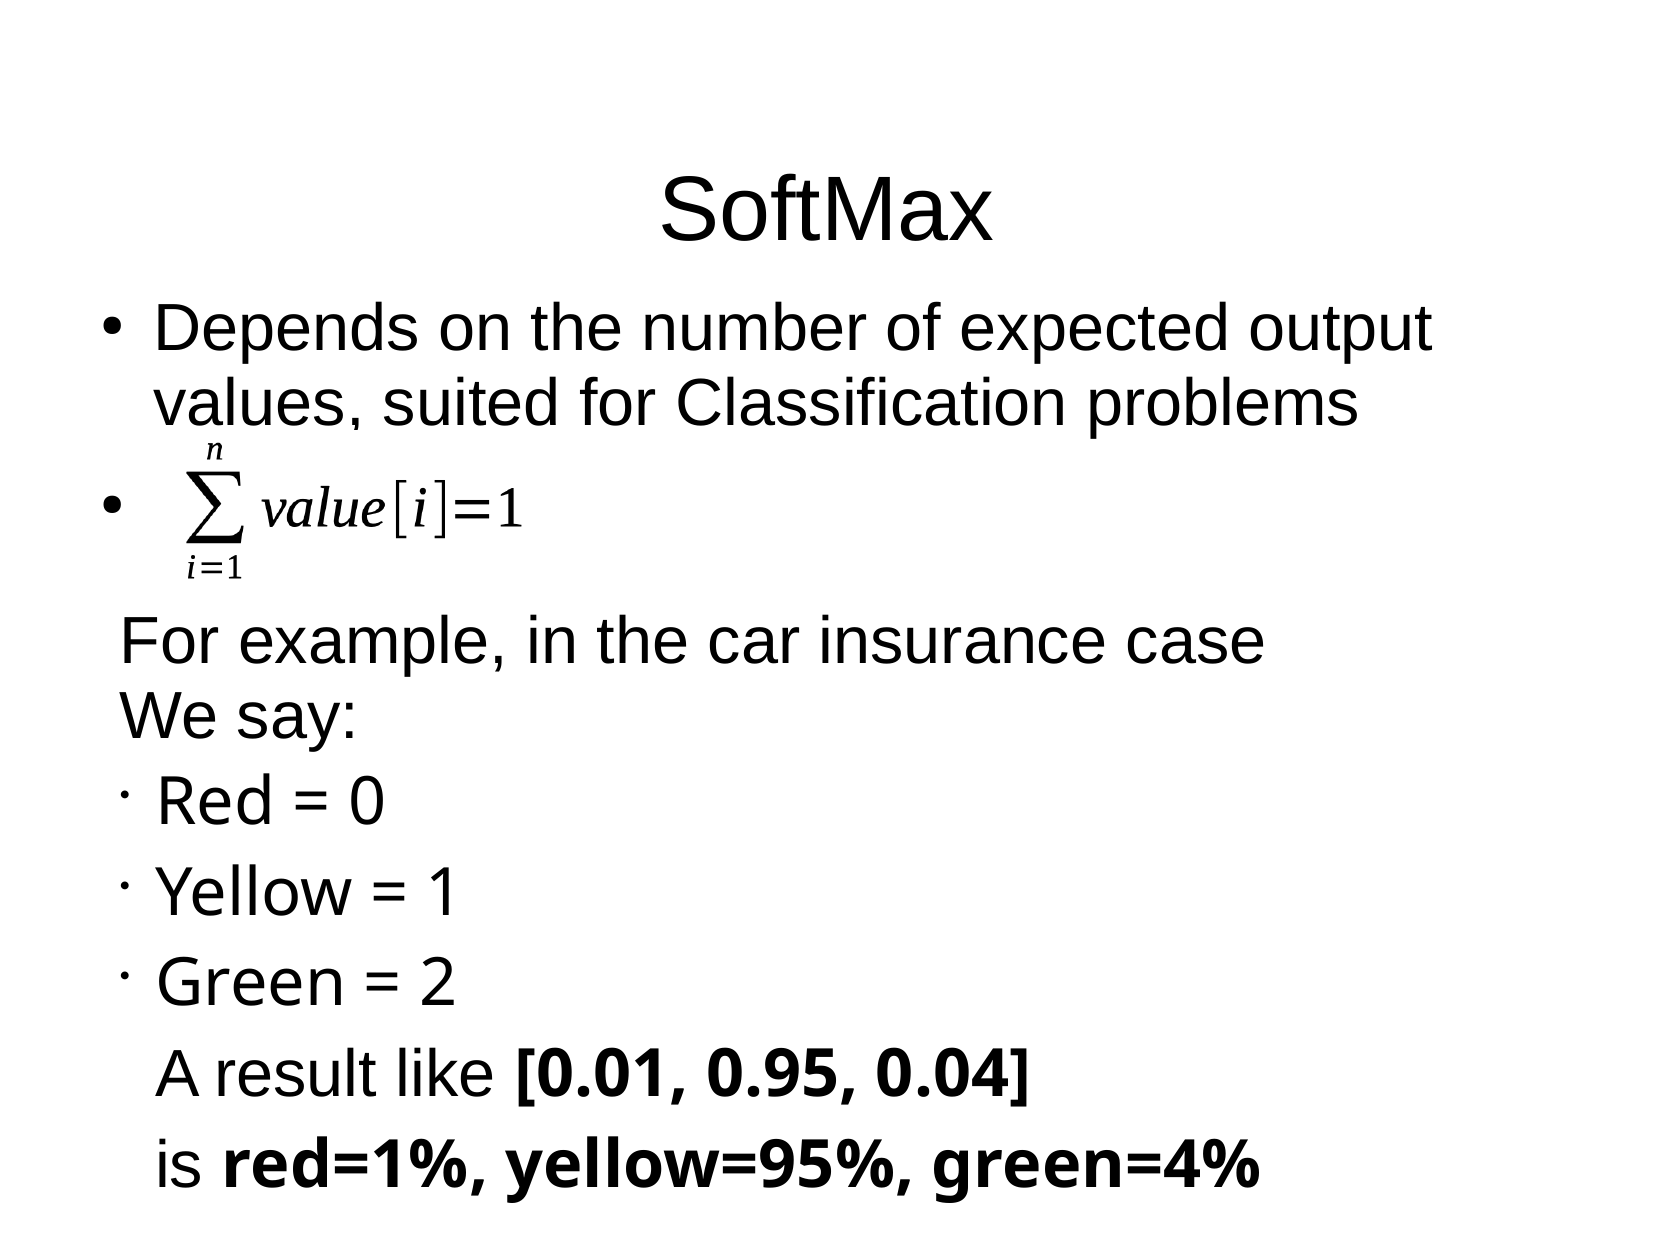

# SoftMax
Depends on the number of expected output values, suited for Classification problems
For example, in the car insurance case
We say:
Red = 0
Yellow = 1
Green = 2
A result like [0.01, 0.95, 0.04]
is red=1%, yellow=95%, green=4%